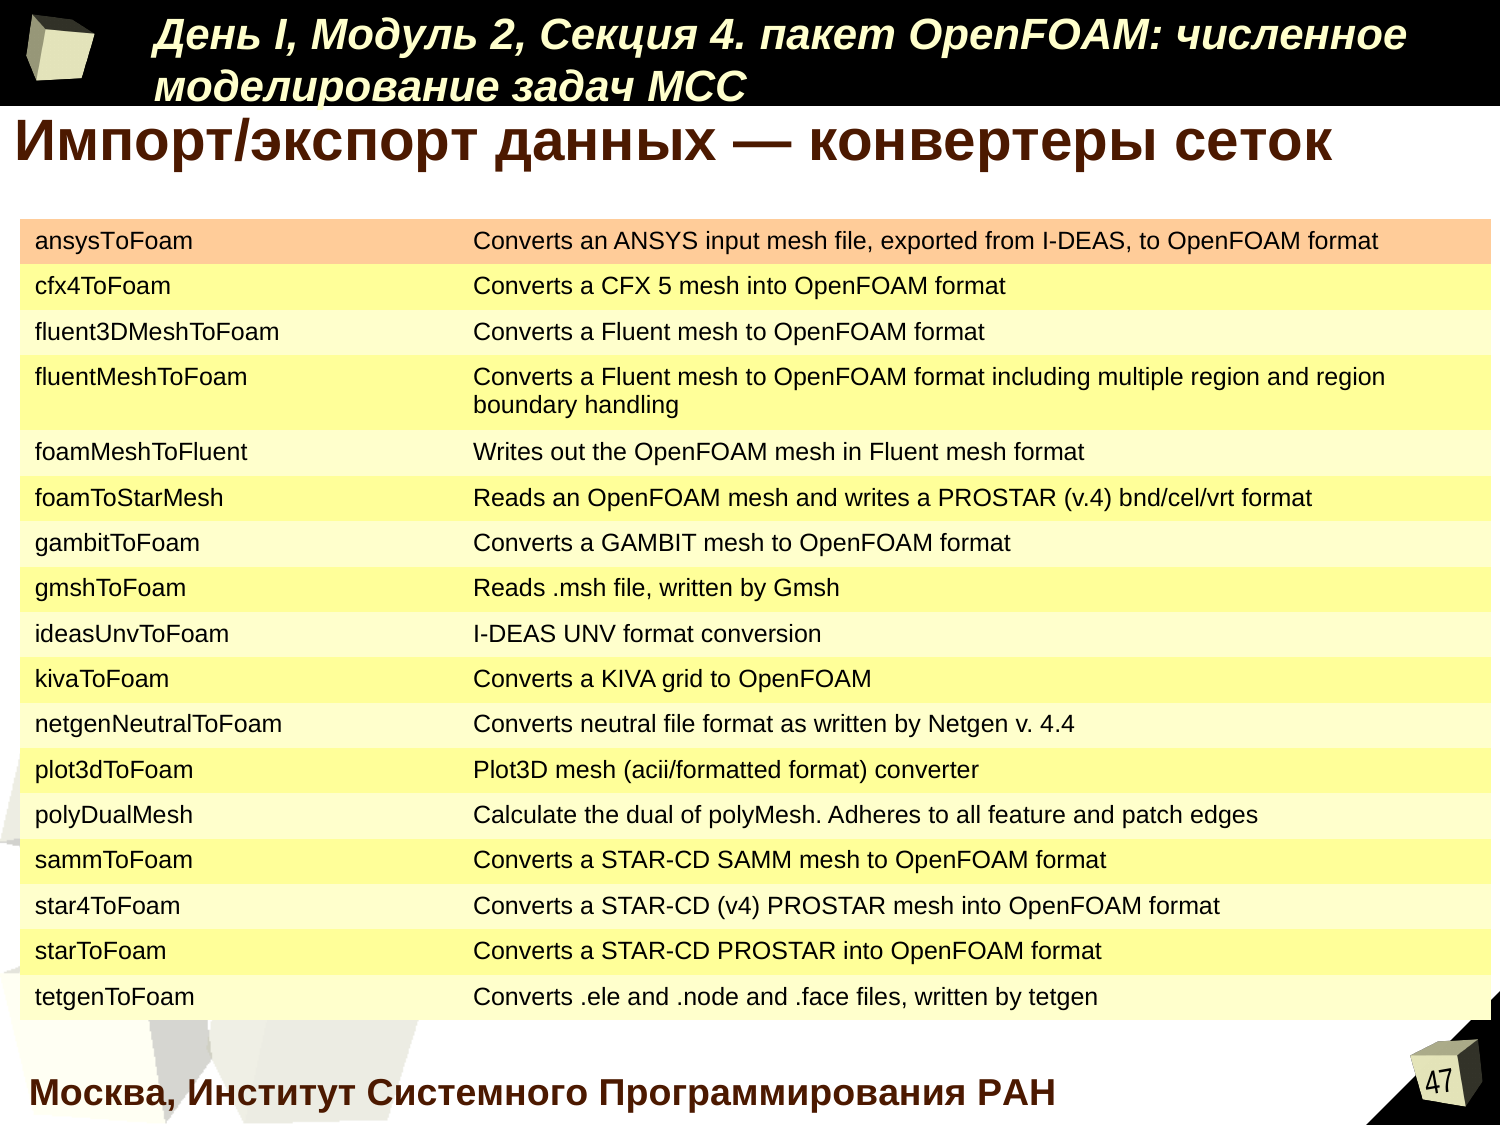

Импорт/экспорт данных — конвертеры сеток
| ansysToFoam | Converts an ANSYS input mesh file, exported from I-DEAS, to OpenFOAM format |
| --- | --- |
| cfx4ToFoam | Converts a CFX 5 mesh into OpenFOAM format |
| fluent3DMeshToFoam | Converts a Fluent mesh to OpenFOAM format |
| fluentMeshToFoam | Converts a Fluent mesh to OpenFOAM format including multiple region and region boundary handling |
| foamMeshToFluent | Writes out the OpenFOAM mesh in Fluent mesh format |
| foamToStarMesh | Reads an OpenFOAM mesh and writes a PROSTAR (v.4) bnd/cel/vrt format |
| gambitToFoam | Converts a GAMBIT mesh to OpenFOAM format |
| gmshToFoam | Reads .msh file, written by Gmsh |
| ideasUnvToFoam | I-DEAS UNV format conversion |
| kivaToFoam | Converts a KIVA grid to OpenFOAM |
| netgenNeutralToFoam | Converts neutral file format as written by Netgen v. 4.4 |
| plot3dToFoam | Plot3D mesh (acii/formatted format) converter |
| polyDualMesh | Calculate the dual of polyMesh. Adheres to all feature and patch edges |
| sammToFoam | Converts a STAR-CD SAMM mesh to OpenFOAM format |
| star4ToFoam | Converts a STAR-CD (v4) PROSTAR mesh into OpenFOAM format |
| starToFoam | Converts a STAR-CD PROSTAR into OpenFOAM format |
| tetgenToFoam | Converts .ele and .node and .face files, written by tetgen |